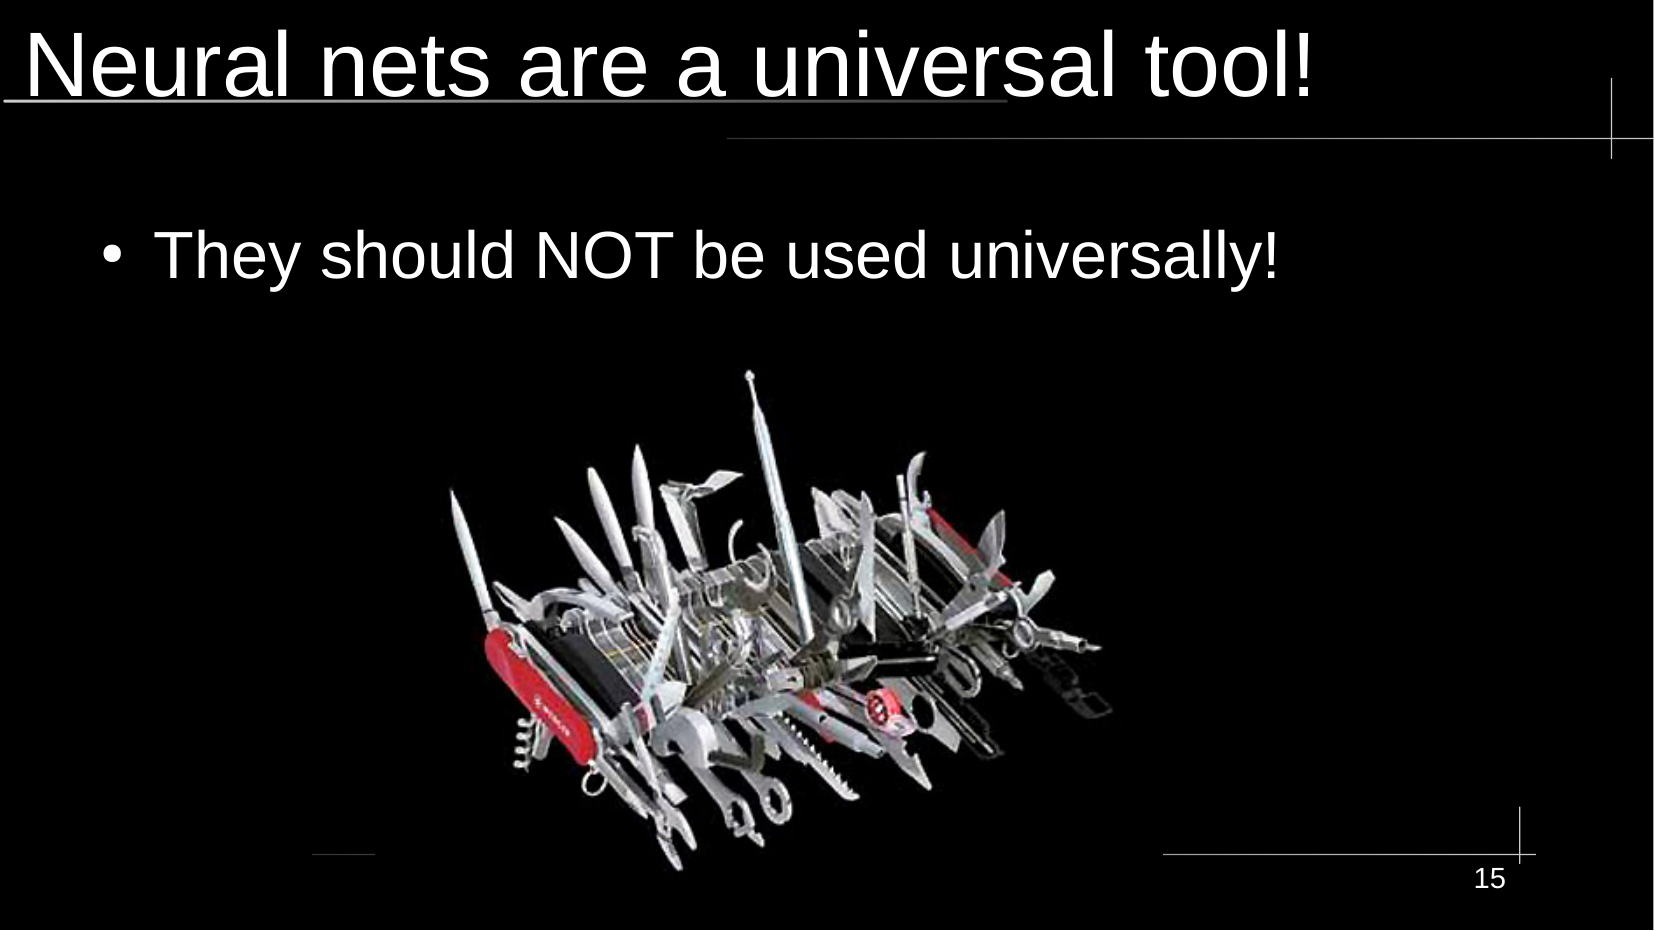

# Neural nets are a universal tool!
They should NOT be used universally!
15